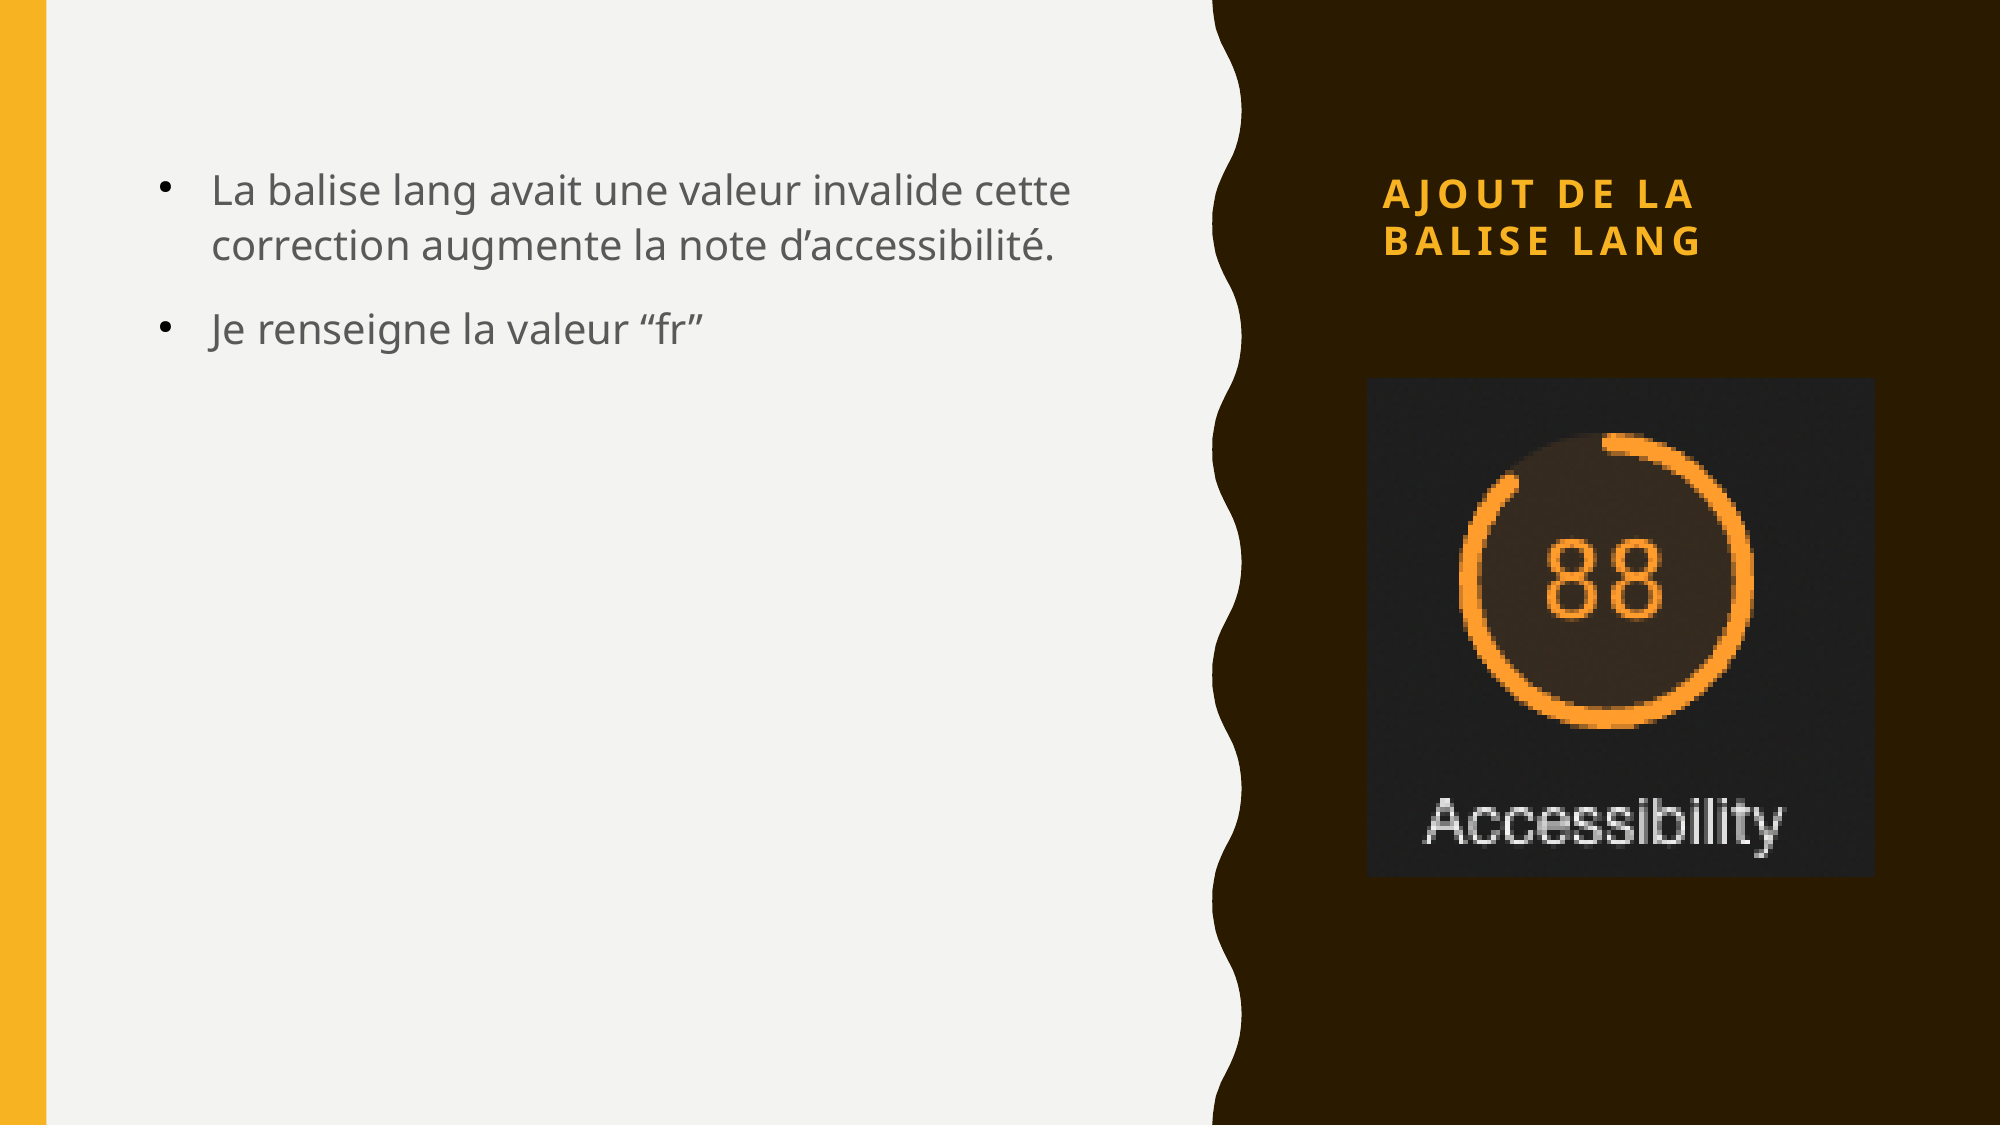

# Ajout de la balise Lang
La balise lang avait une valeur invalide cette correction augmente la note d’accessibilité.
Je renseigne la valeur “fr”